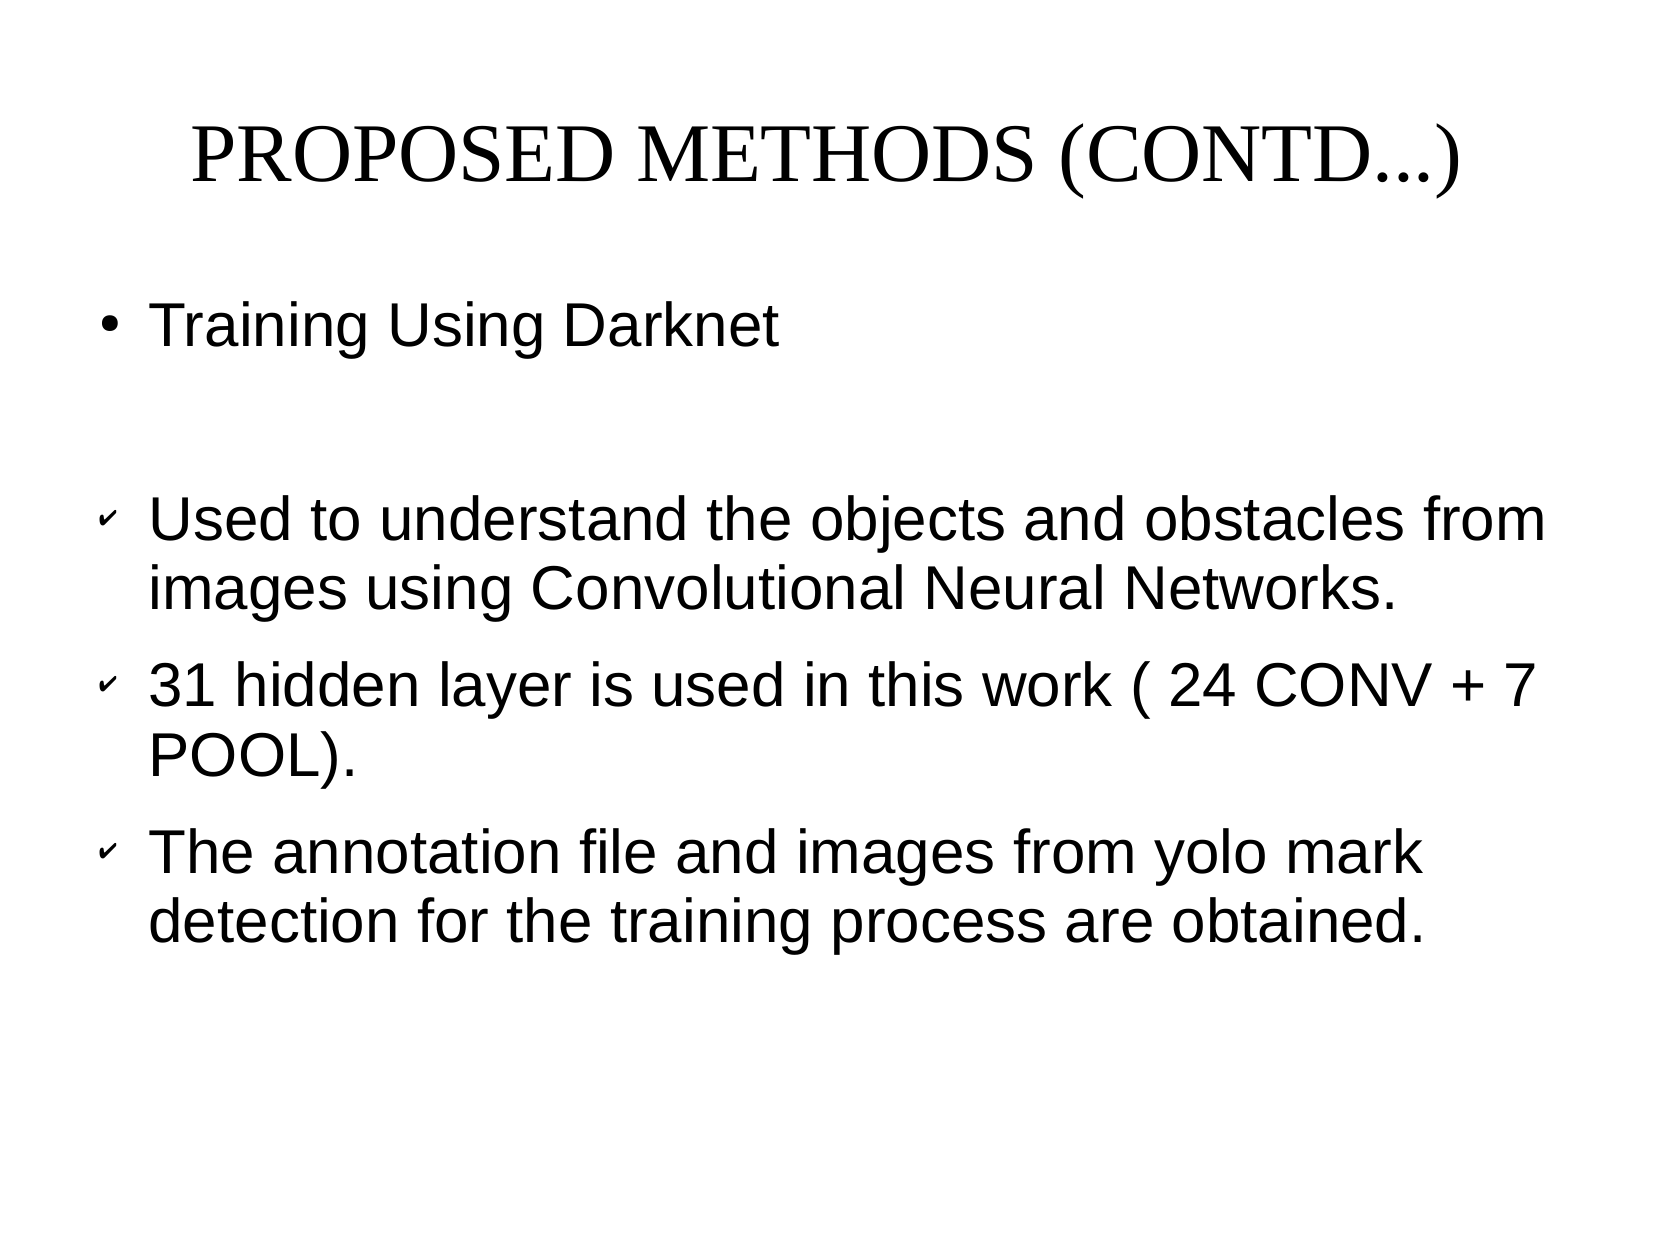

# PROPOSED METHODS (CONTD...)
Training Using Darknet
Used to understand the objects and obstacles from images using Convolutional Neural Networks.
31 hidden layer is used in this work ( 24 CONV + 7 POOL).
The annotation file and images from yolo mark detection for the training process are obtained.